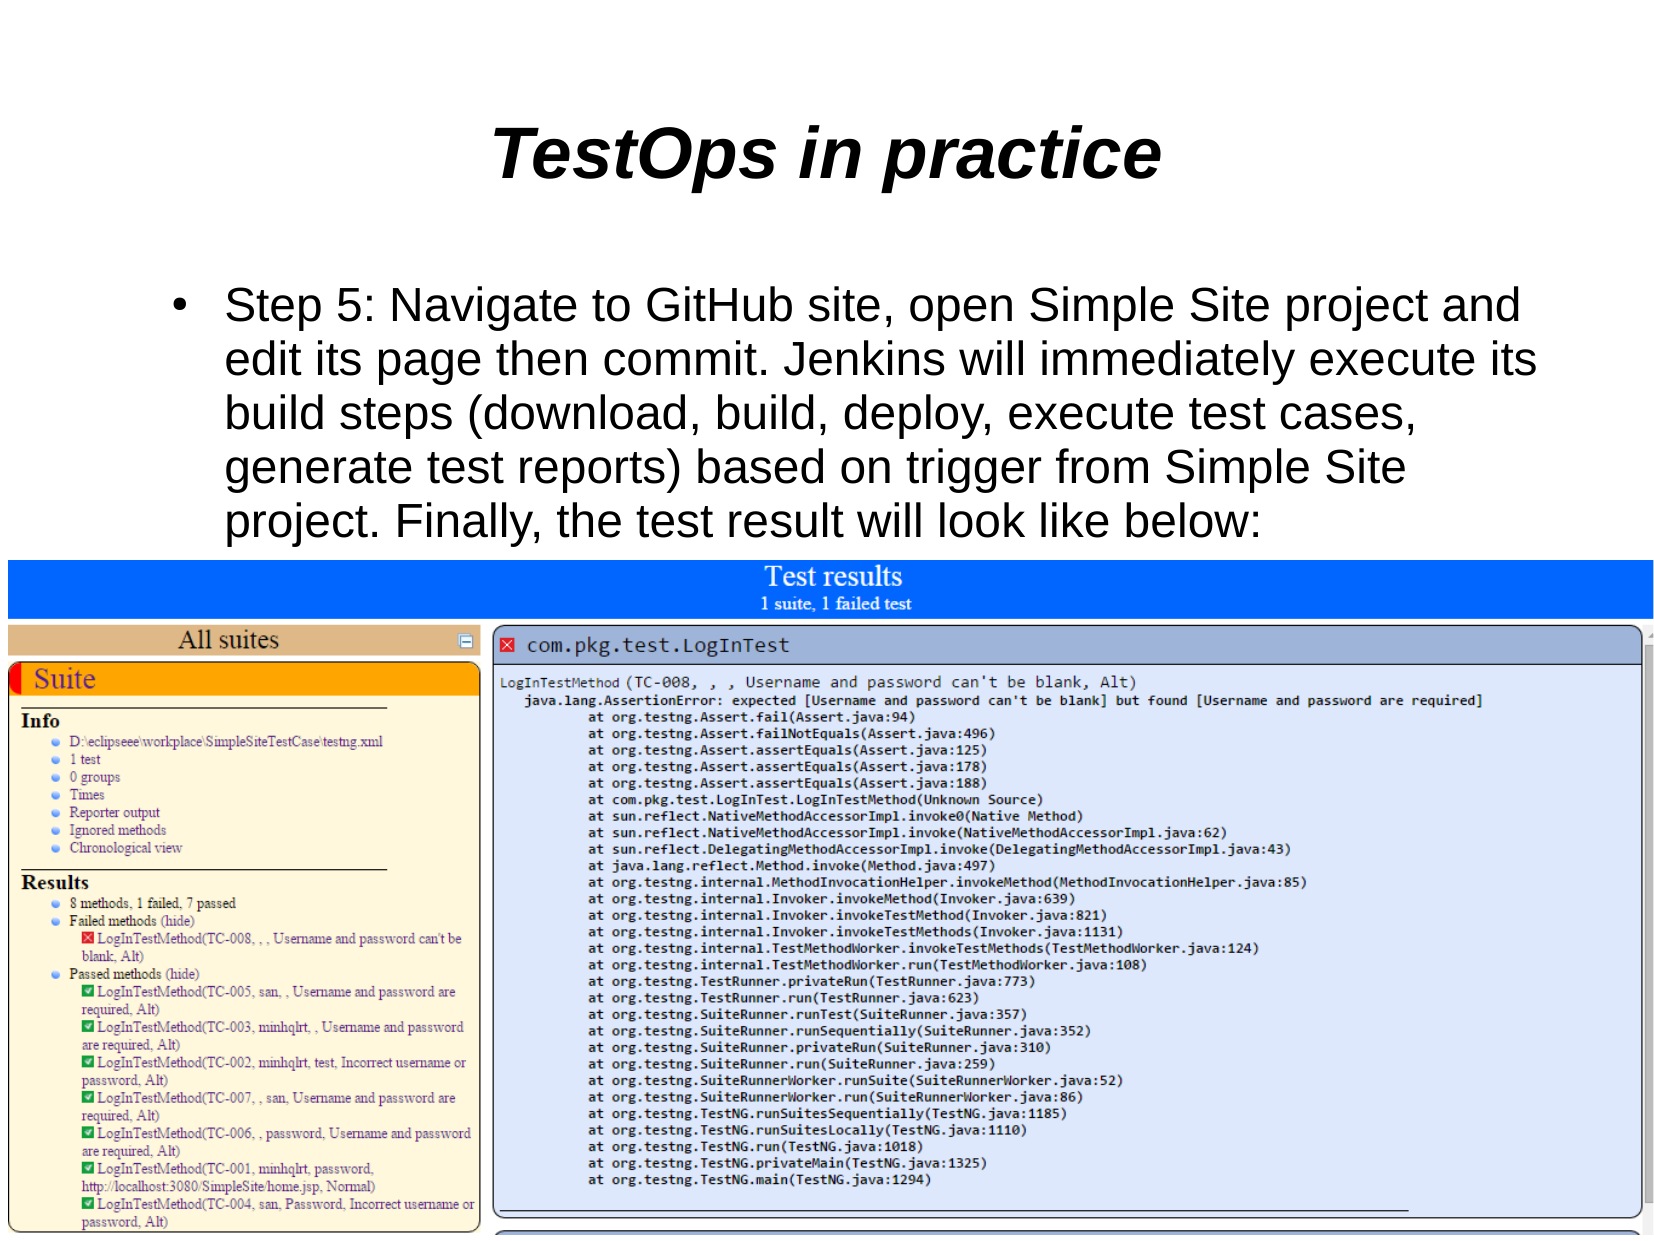

# TestOps in practice
Step 5: Navigate to GitHub site, open Simple Site project and edit its page then commit. Jenkins will immediately execute its build steps (download, build, deploy, execute test cases, generate test reports) based on trigger from Simple Site project. Finally, the test result will look like below: